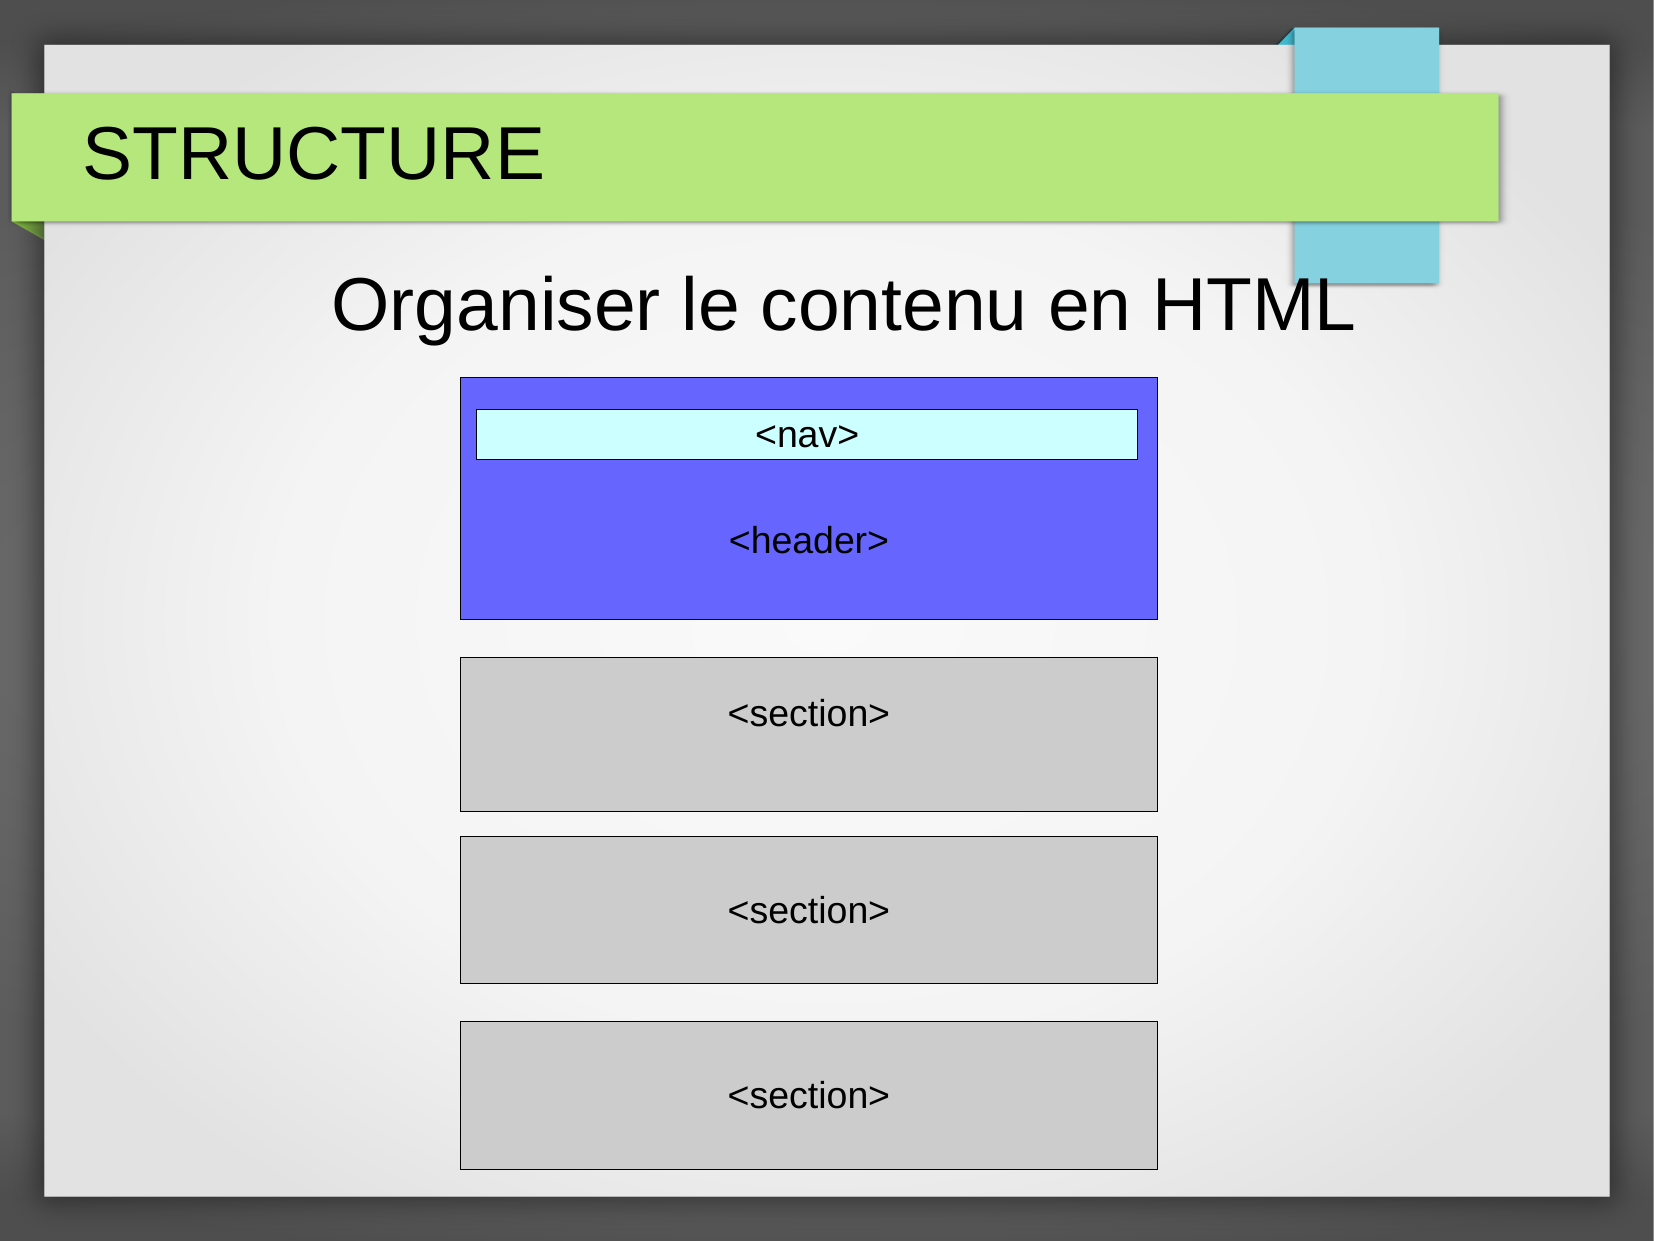

# STRUCTURE
Organiser le contenu en HTML
<header>
<nav>
<section>
<section>
<section>